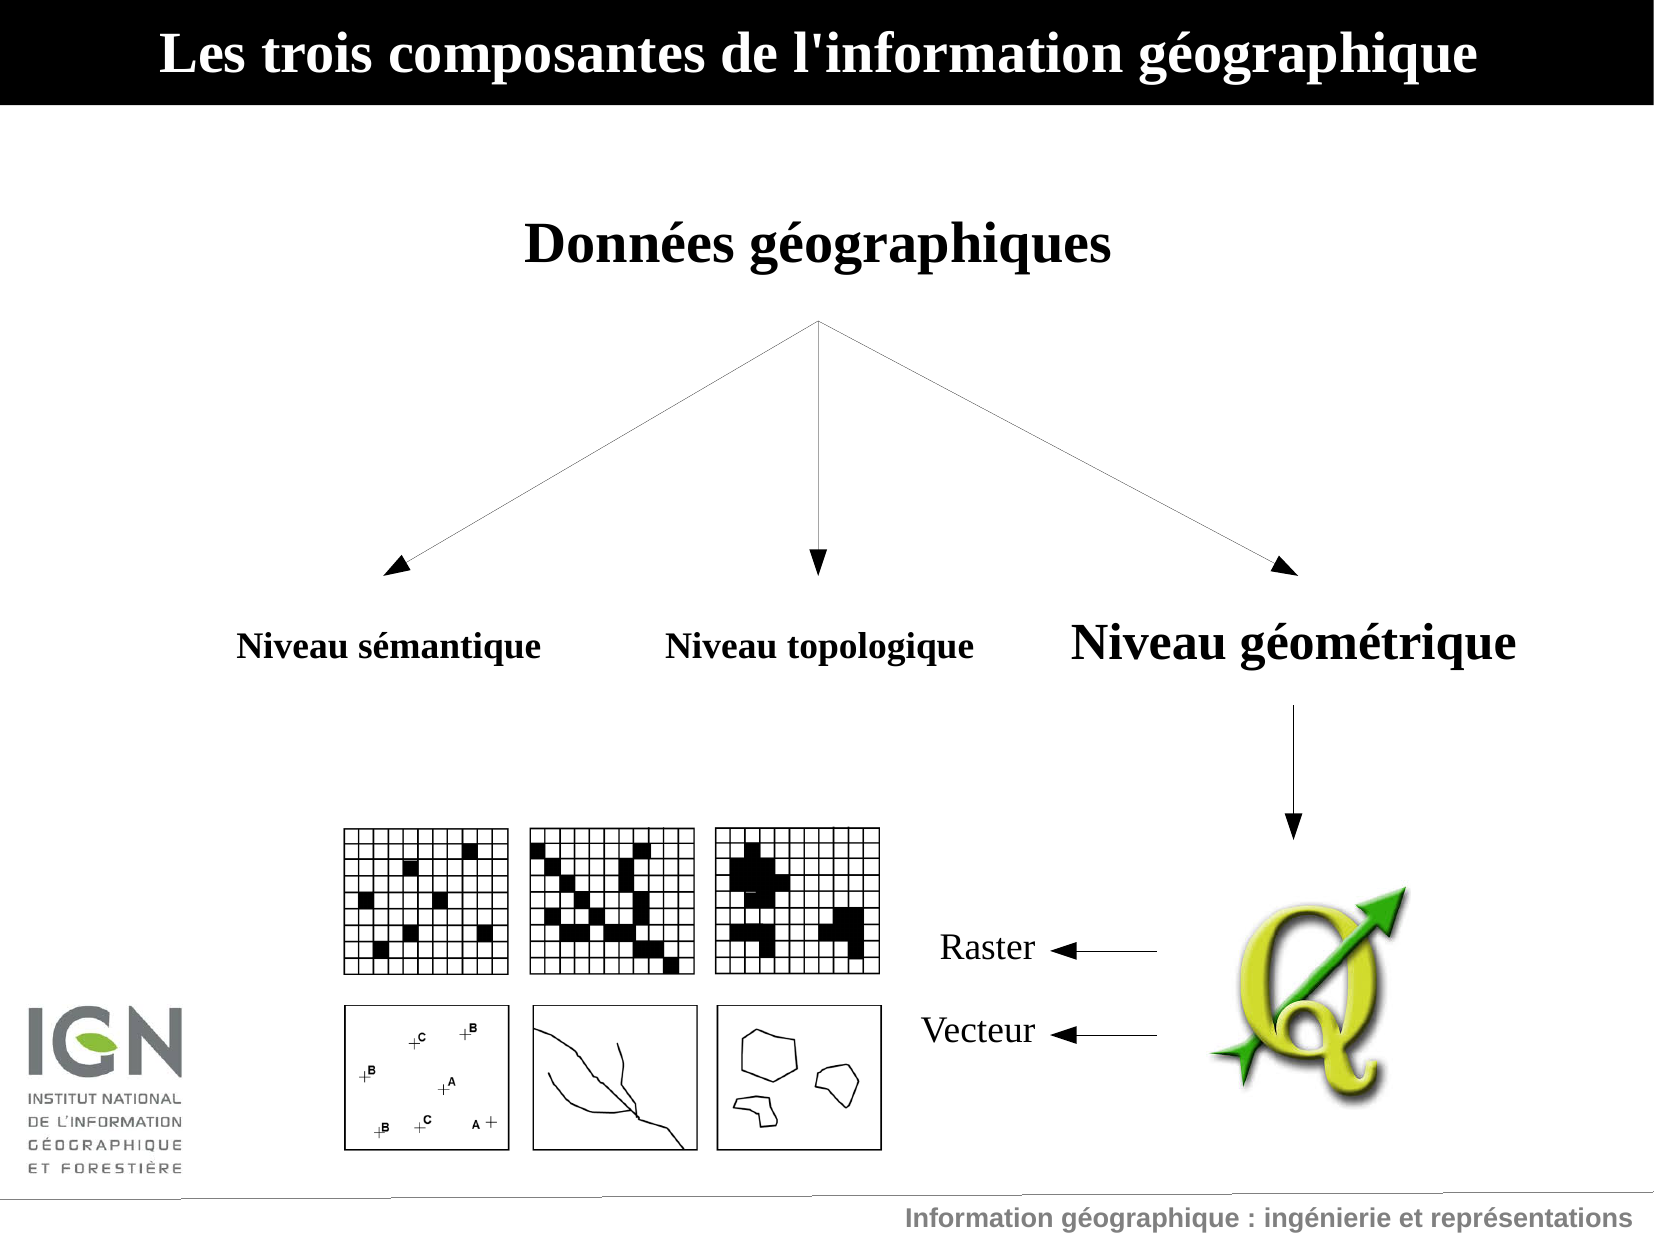

# Les trois composantes de l'information géographique
Données géographiques
Niveau géométrique
Niveau sémantique
Niveau topologique
Raster
Vecteur